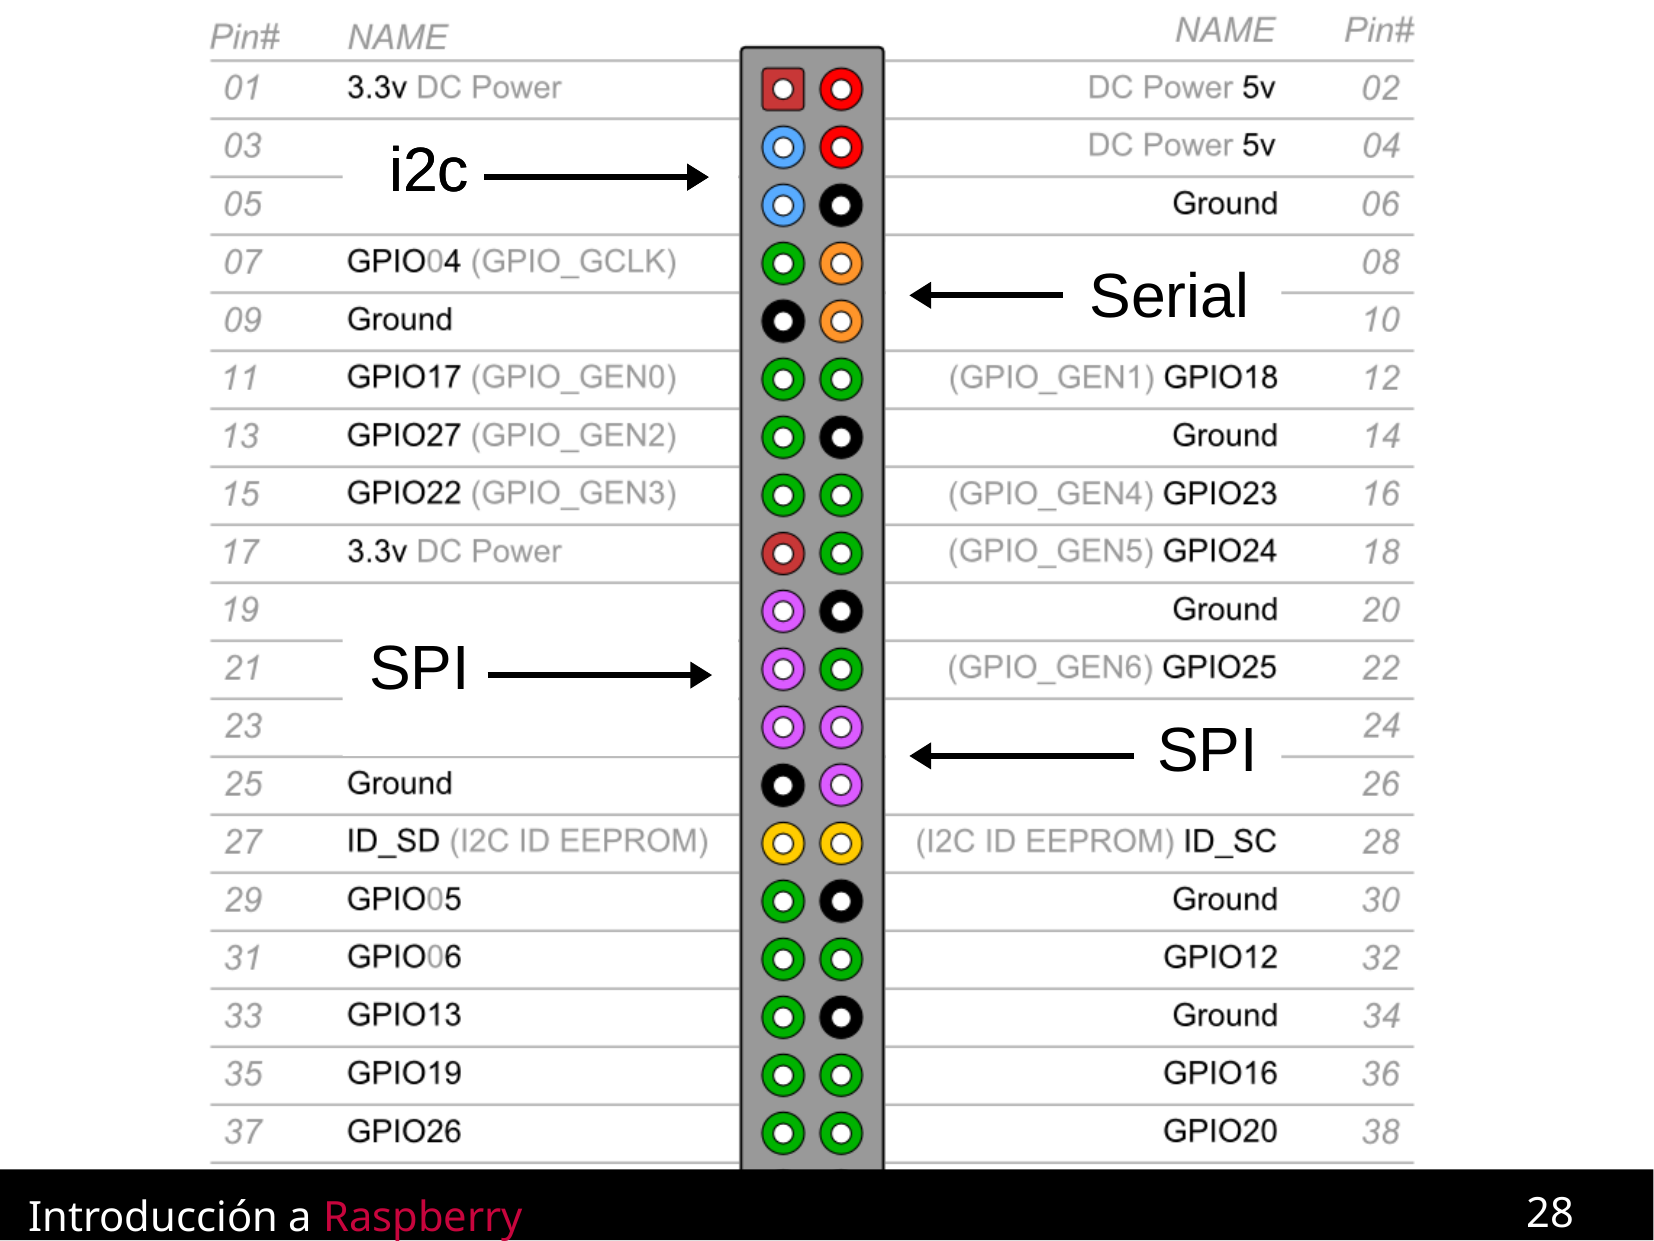

i2c
i2c
Serial
SPI
SPI
Introducción a Raspberry Pi